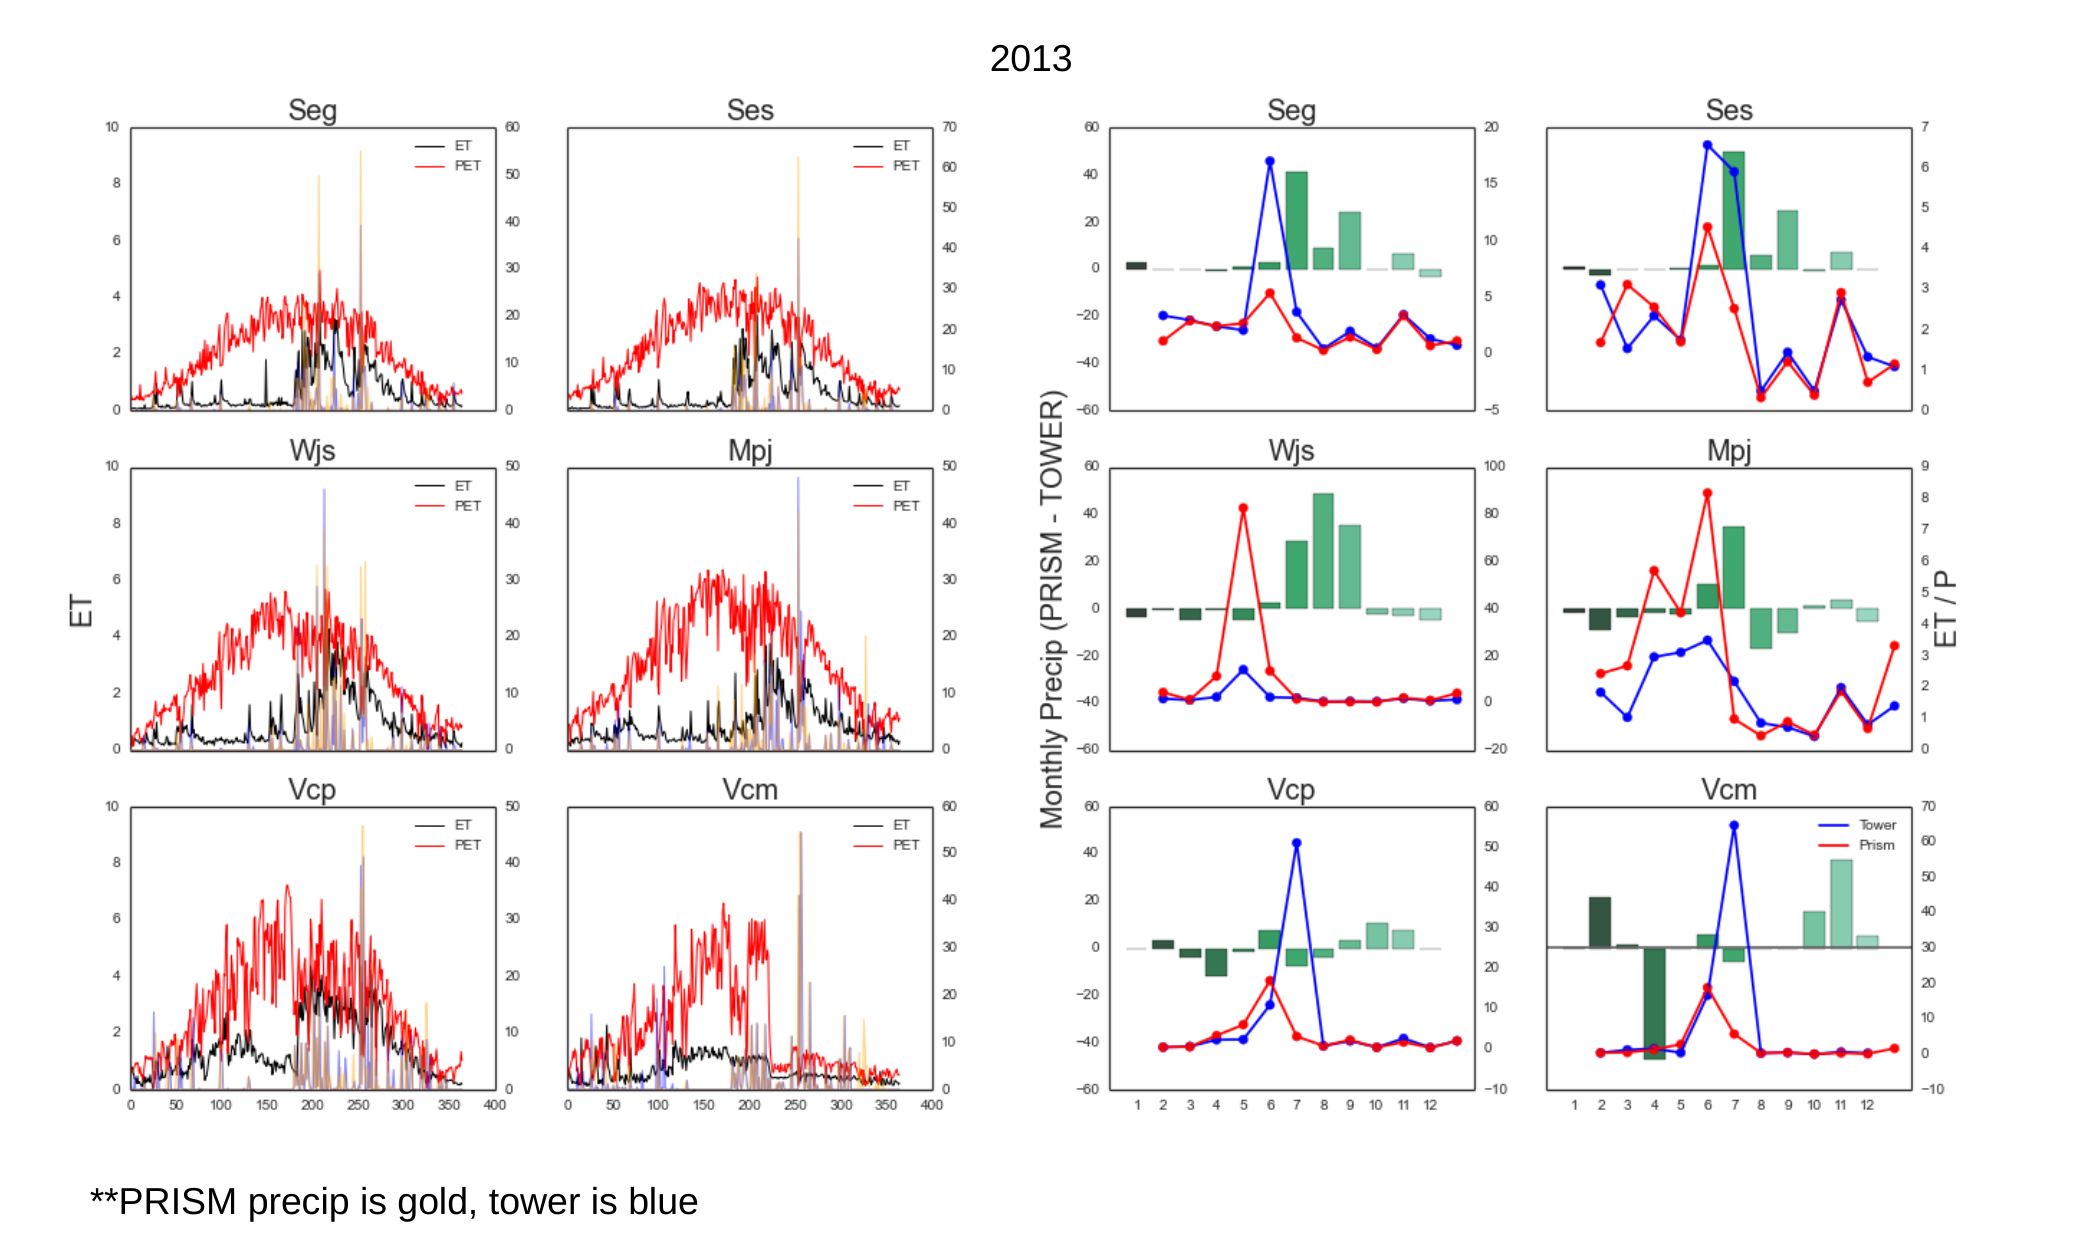

2013
**PRISM precip is gold, tower is blue